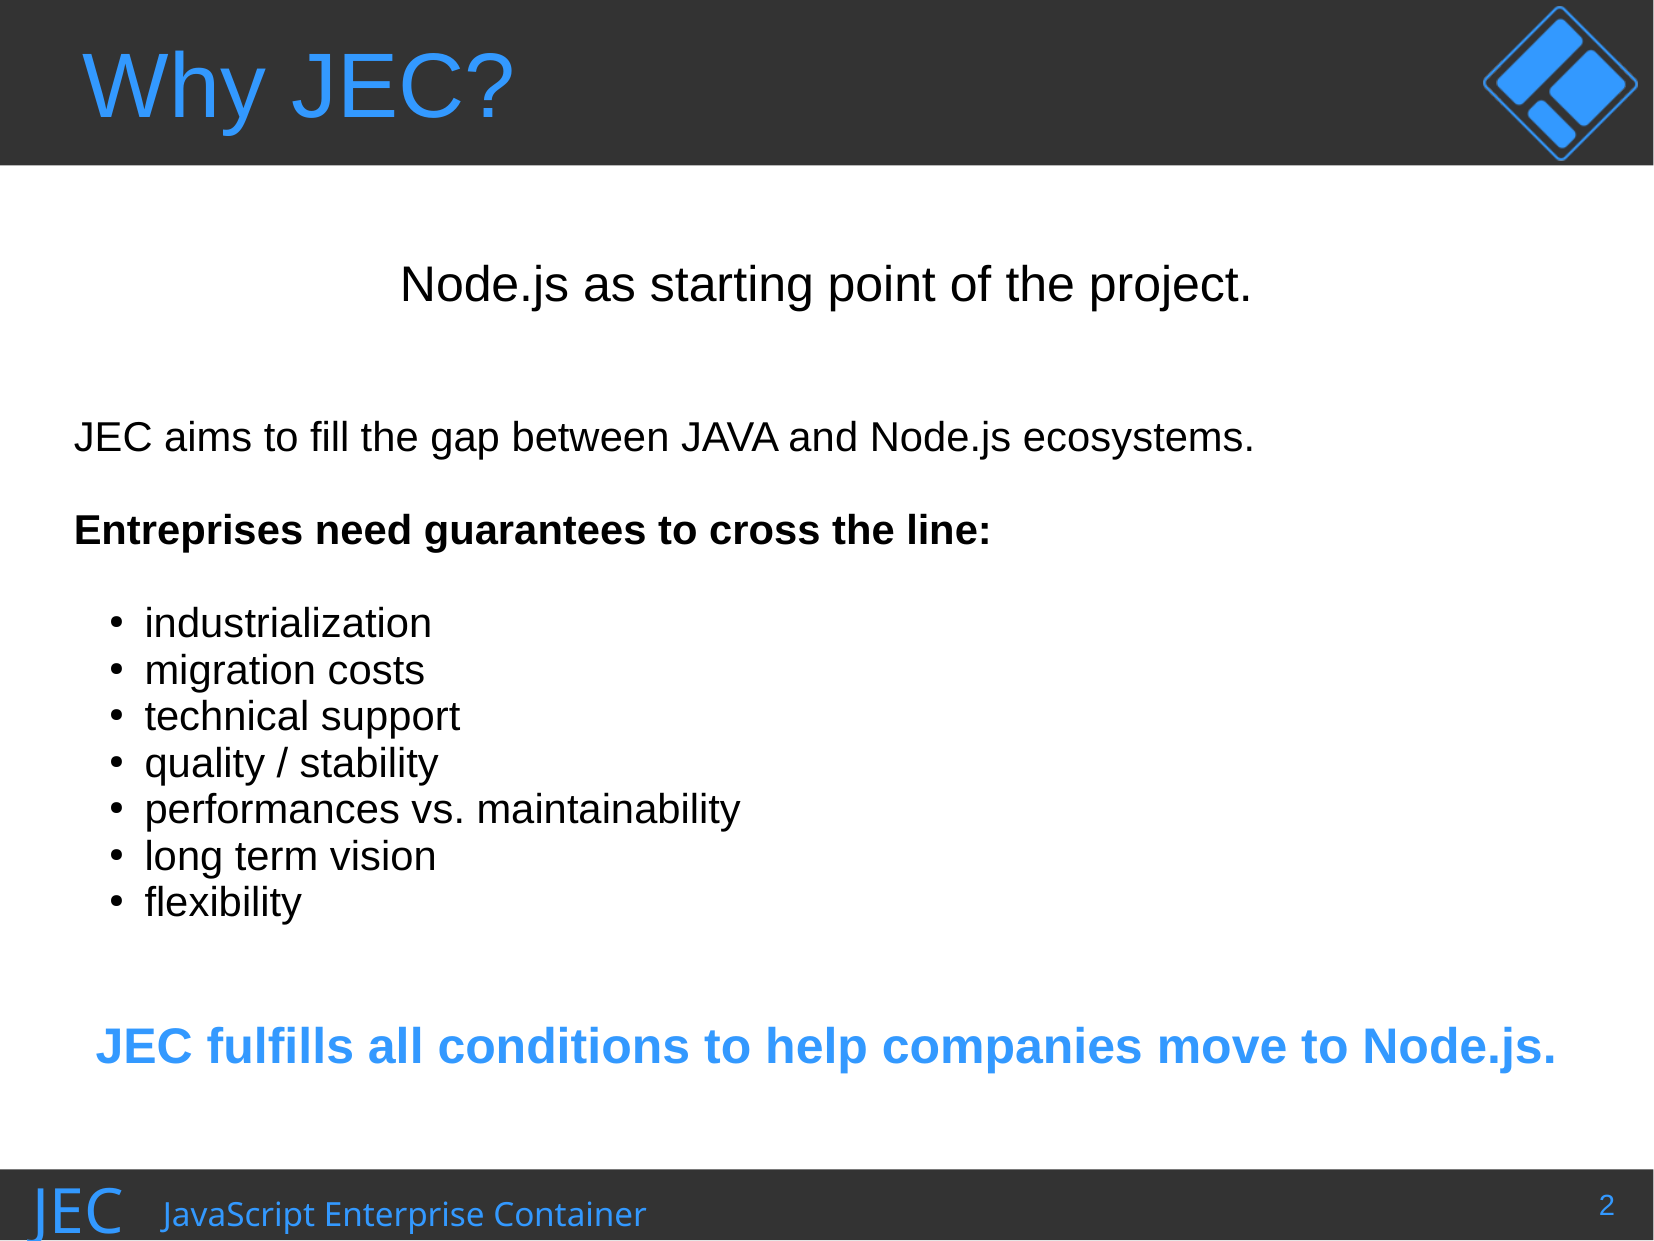

# Why JEC?
Node.js as starting point of the project.
JEC aims to fill the gap between JAVA and Node.js ecosystems.
Entreprises need guarantees to cross the line:
industrialization
migration costs
technical support
quality / stability
performances vs. maintainability
long term vision
flexibility
JEC fulfills all conditions to help companies move to Node.js.
JEC
2
JavaScript Enterprise Container